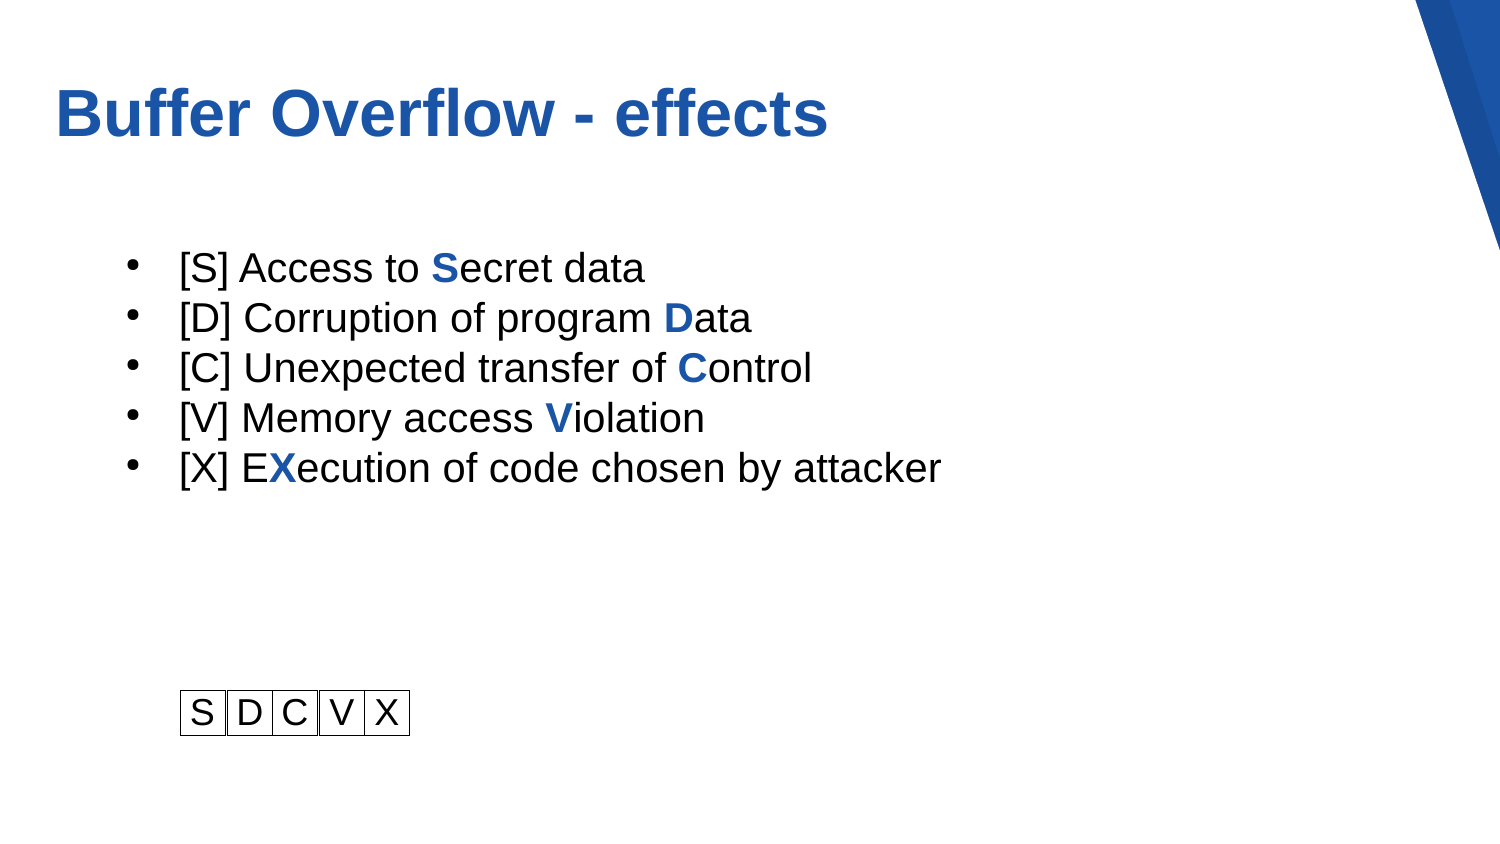

Buffer Overflow - effects
# [S] Access to Secret data
[D] Corruption of program Data
[C] Unexpected transfer of Control
[V] Memory access Violation
[X] EXecution of code chosen by attacker
S
D
C
V
X